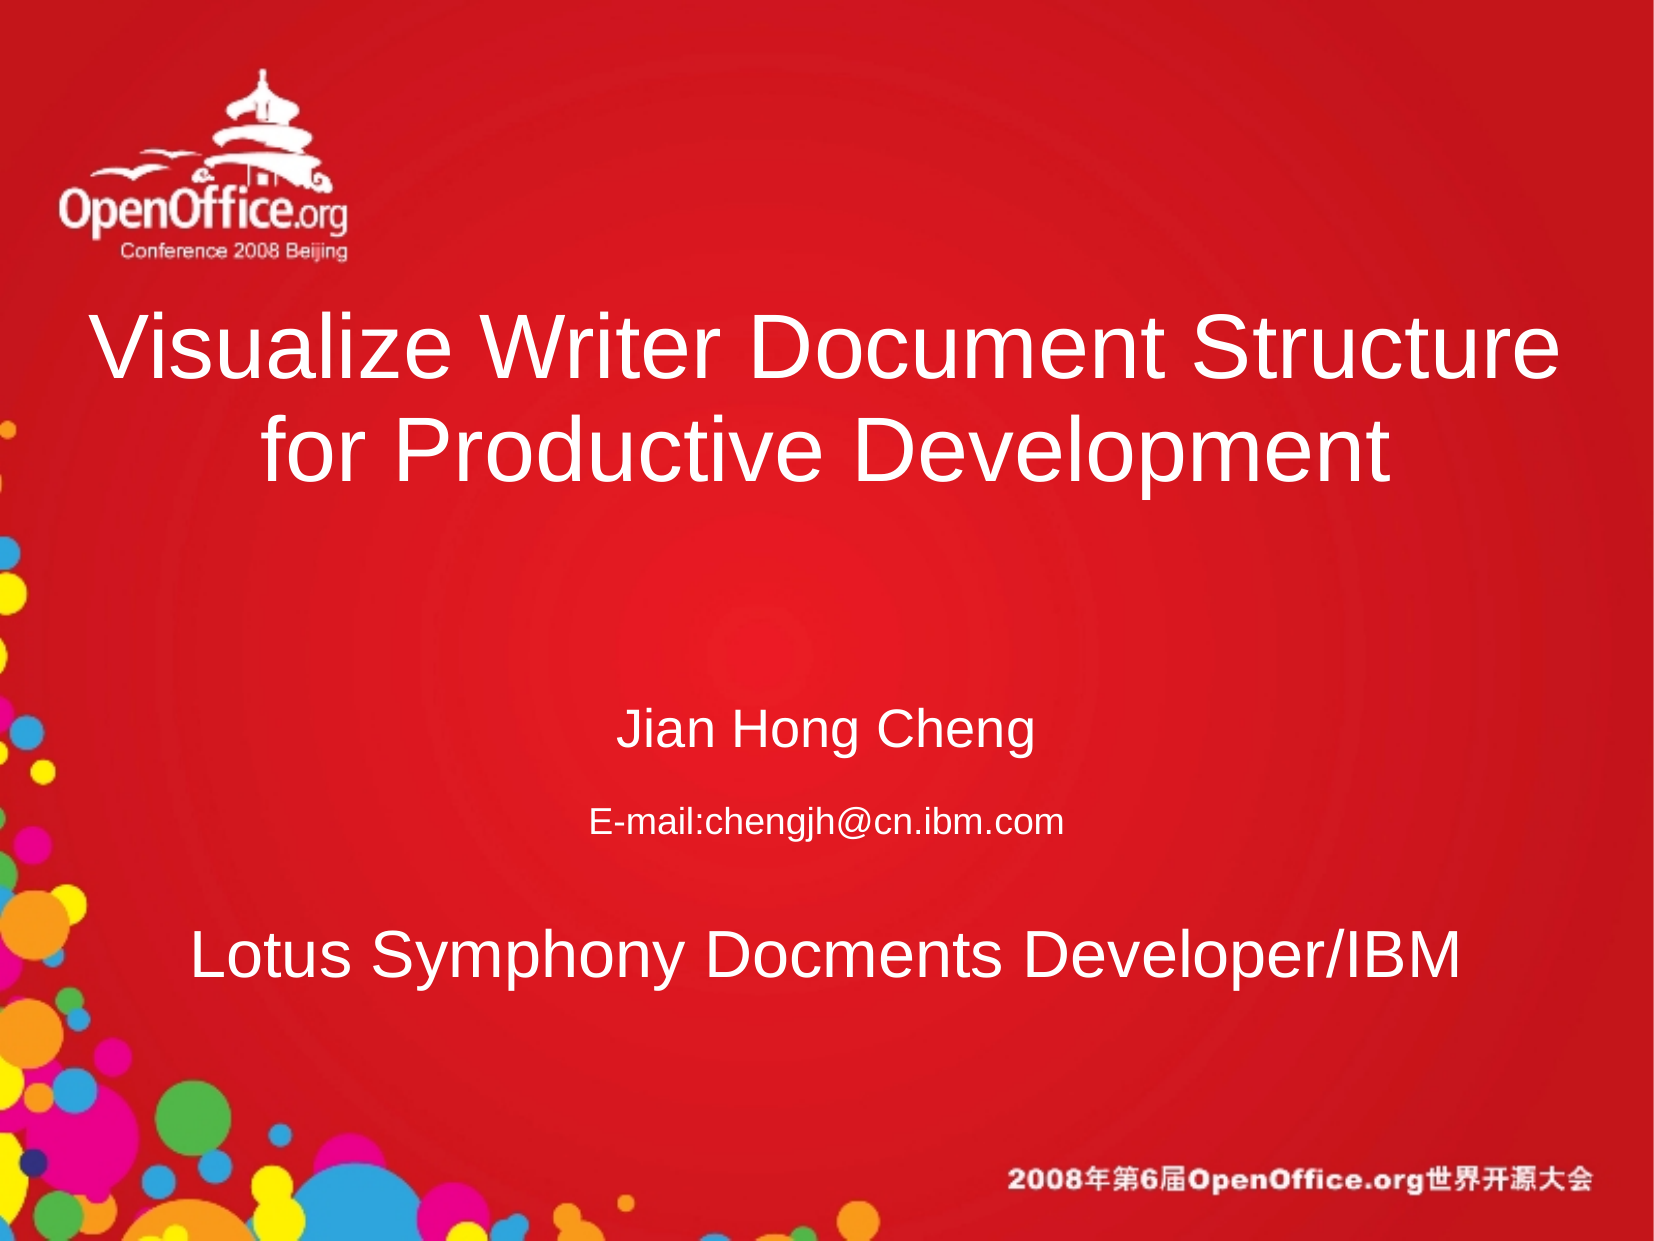

# Visualize Writer Document Structure for Productive Development
Jian Hong Cheng
E-mail:chengjh@cn.ibm.com
Lotus Symphony Docments Developer/IBM